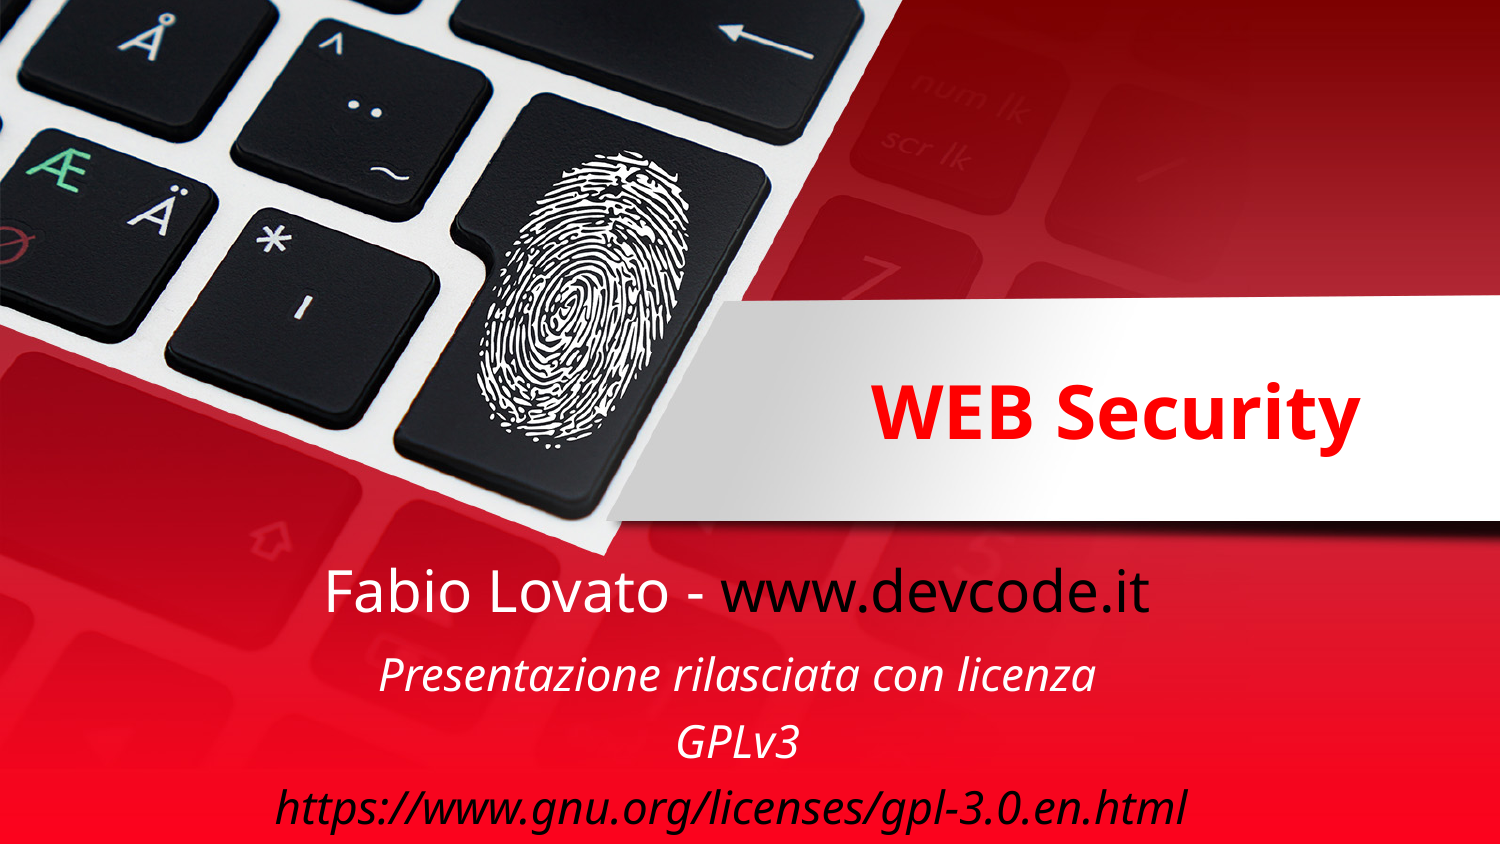

# WEB Security
Fabio Lovato - www.devcode.it
Presentazione rilasciata con licenza
GPLv3
https://www.gnu.org/licenses/gpl-3.0.en.html